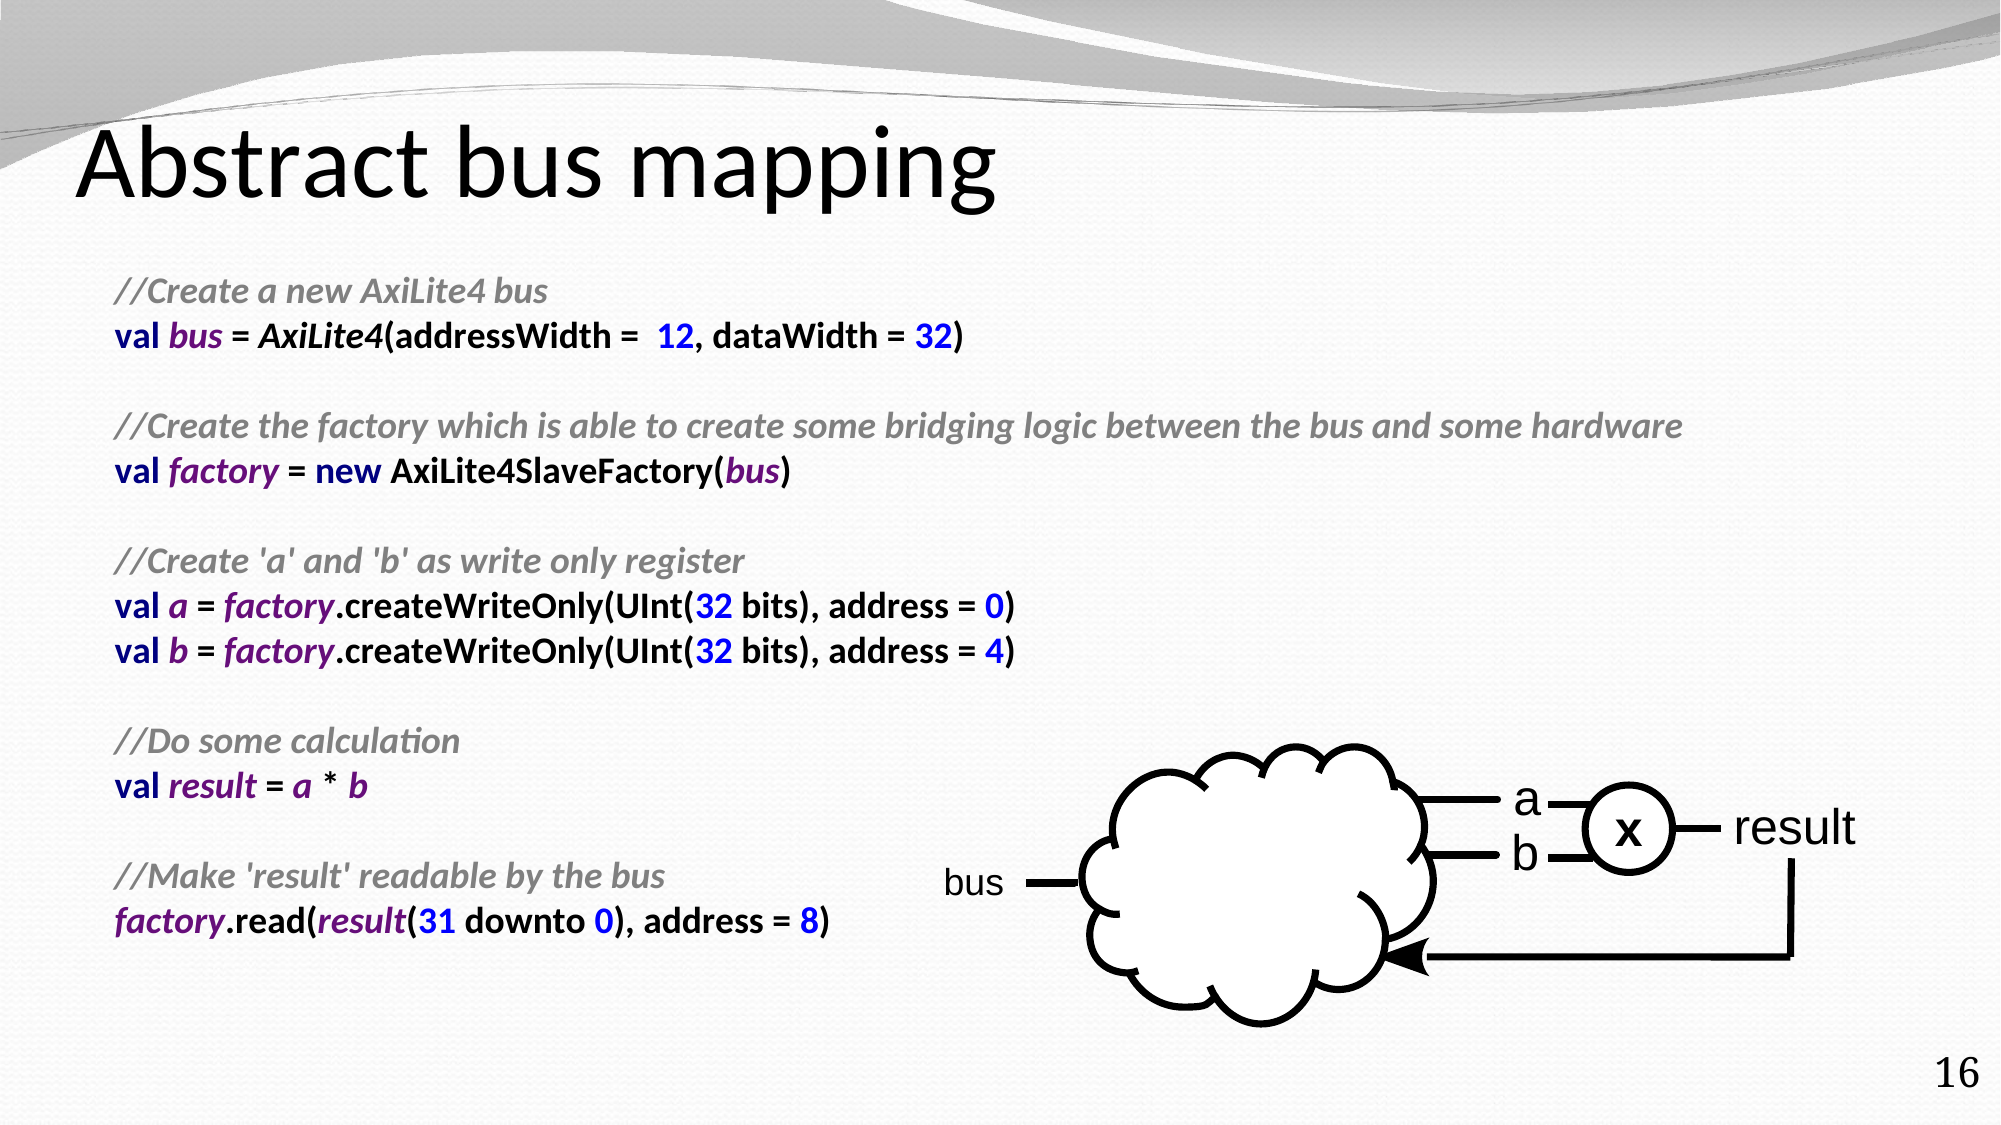

# Abstract bus mapping
//Create a new AxiLite4 bus
val bus = AxiLite4(addressWidth = 12, dataWidth = 32)
//Create the factory which is able to create some bridging logic between the bus and some hardware
val factory = new AxiLite4SlaveFactory(bus)
//Create 'a' and 'b' as write only register
val a = factory.createWriteOnly(UInt(32 bits), address = 0)
val b = factory.createWriteOnly(UInt(32 bits), address = 4)
//Do some calculation
val result = a * b
//Make 'result' readable by the bus
factory.read(result(31 downto 0), address = 8)